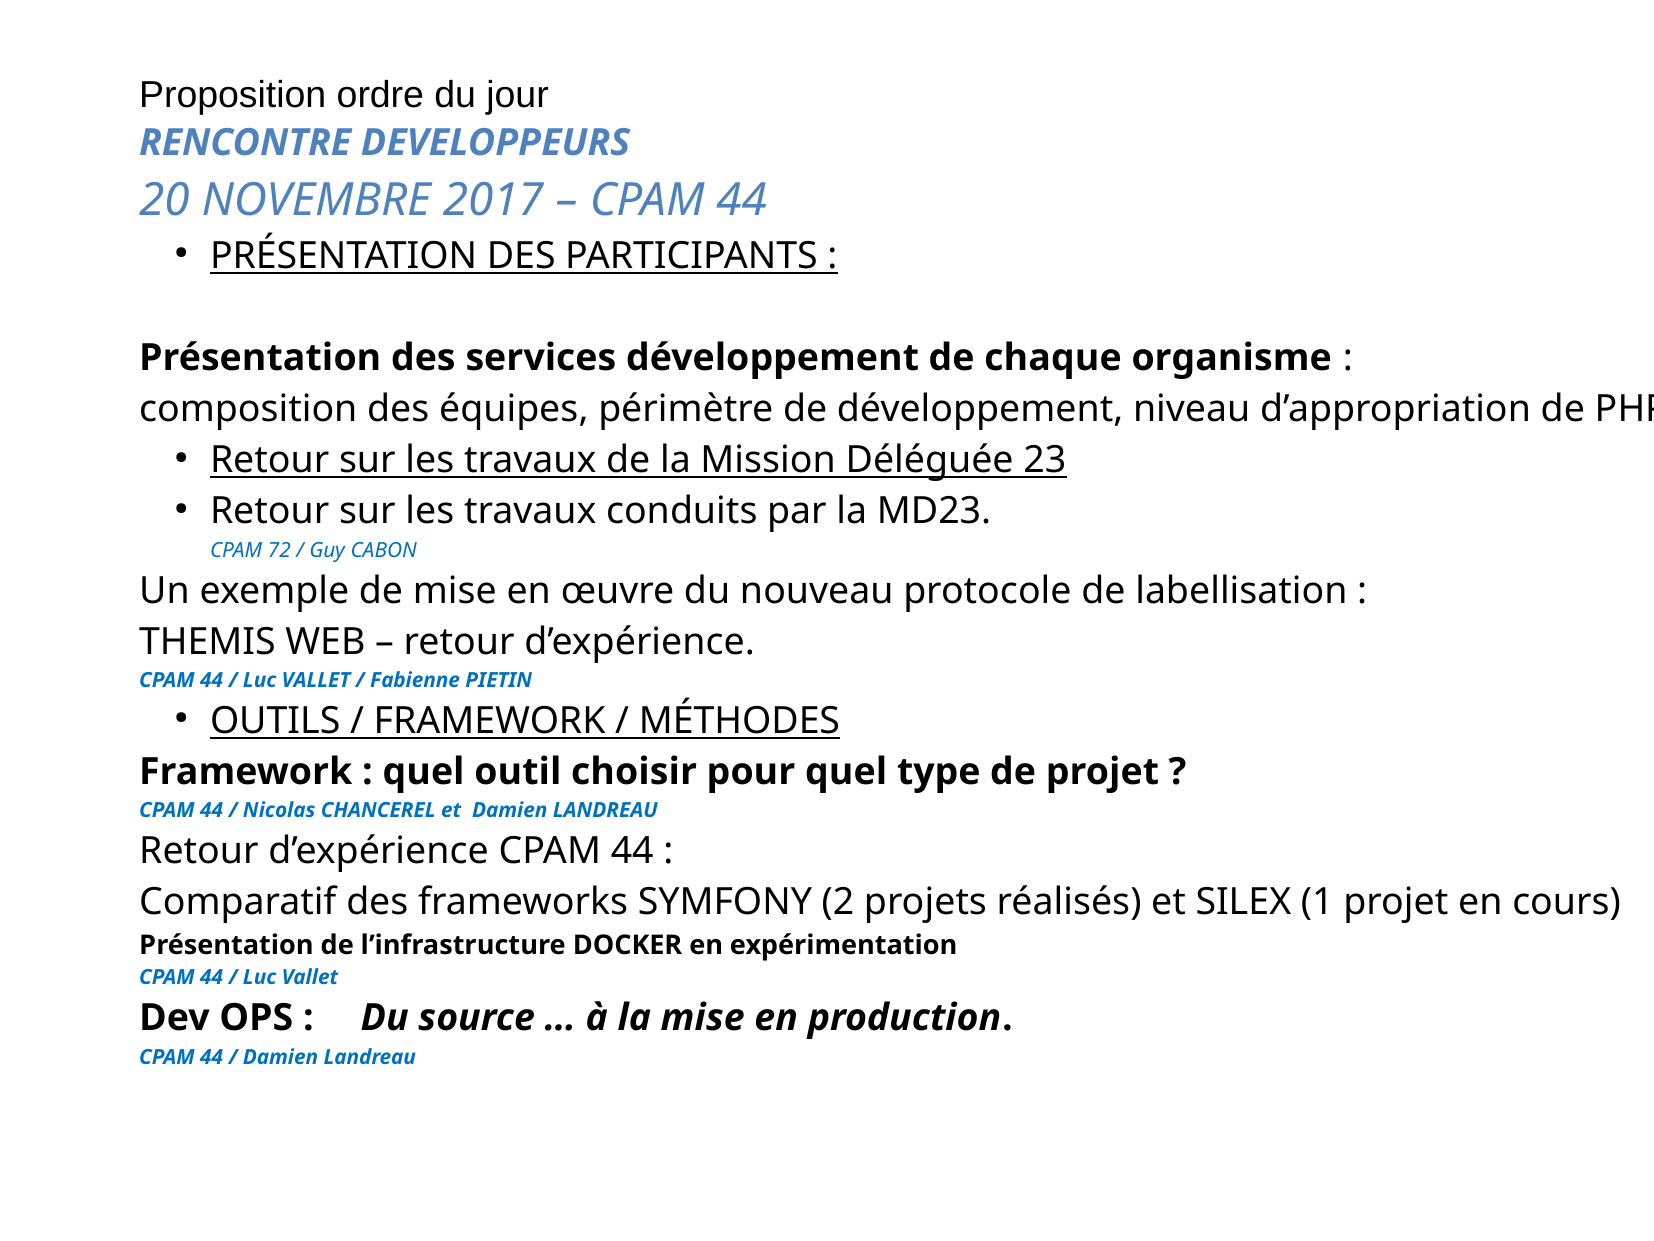

Proposition ordre du jour
RENCONTRE DEVELOPPEURS
20 NOVEMBRE 2017 – CPAM 44
PRÉSENTATION DES PARTICIPANTS :
Présentation des services développement de chaque organisme :
composition des équipes, périmètre de développement, niveau d’appropriation de PHPK, principaux projets et actualité locale.
Retour sur les travaux de la Mission Déléguée 23
Retour sur les travaux conduits par la MD23.
CPAM 72 / Guy CABON
Un exemple de mise en œuvre du nouveau protocole de labellisation :
THEMIS WEB – retour d’expérience.
CPAM 44 / Luc VALLET / Fabienne PIETIN
OUTILS / FRAMEWORK / MÉTHODES
Framework : quel outil choisir pour quel type de projet ?
CPAM 44 / Nicolas CHANCEREL et Damien LANDREAU
Retour d’expérience CPAM 44 :
Comparatif des frameworks SYMFONY (2 projets réalisés) et SILEX (1 projet en cours)
Présentation de l’infrastructure DOCKER en expérimentation
CPAM 44 / Luc Vallet
Dev OPS : 	Du source … à la mise en production.
CPAM 44 / Damien Landreau